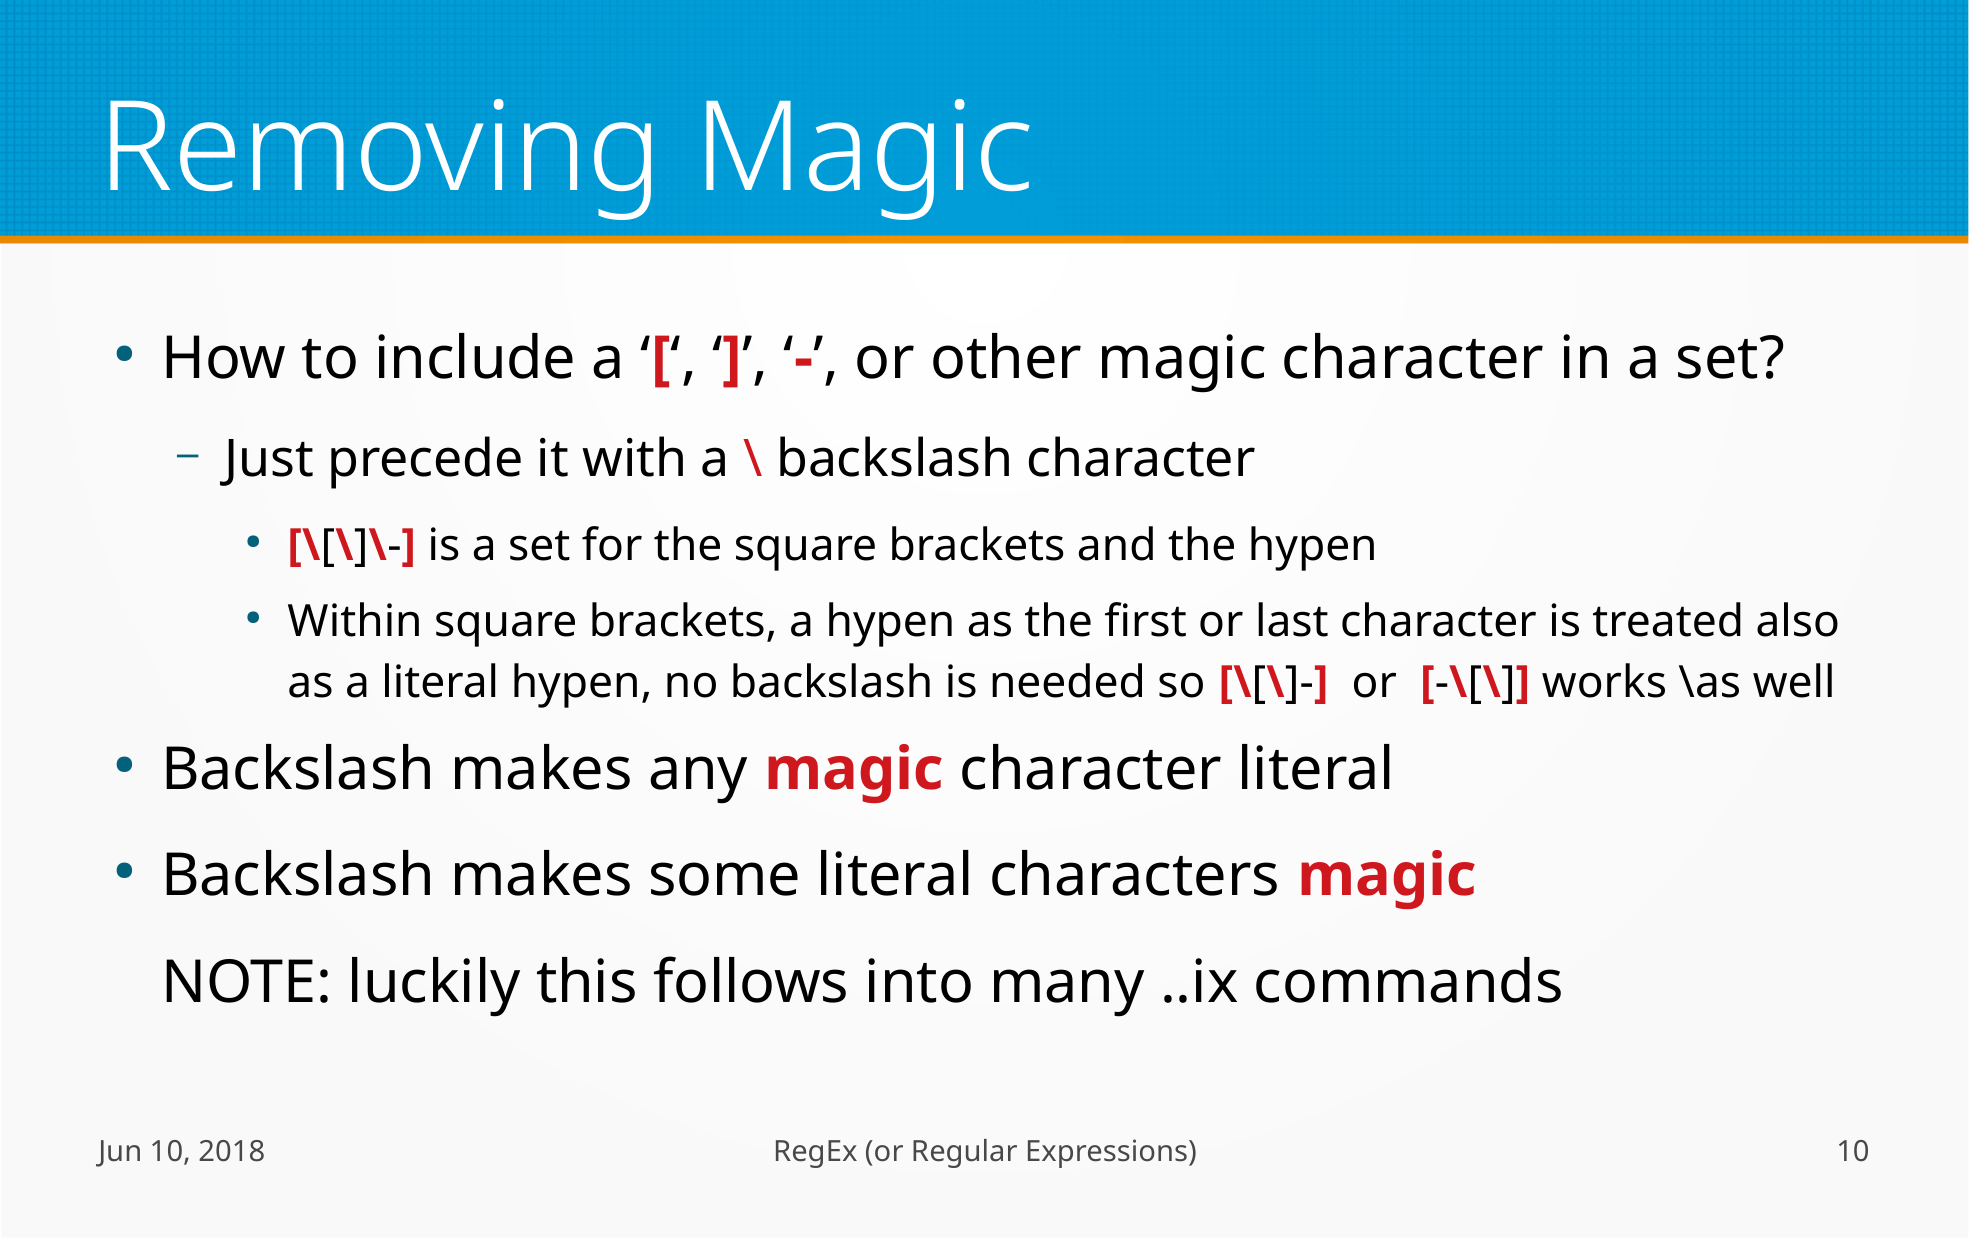

# Removing Magic
How to include a ‘[‘, ‘]’, ‘-’, or other magic character in a set?
Just precede it with a \ backslash character
[\[\]\-] is a set for the square brackets and the hypen
Within square brackets, a hypen as the first or last character is treated also as a literal hypen, no backslash is needed so [\[\]-] or [-\[\]] works \as well
Backslash makes any magic character literal
Backslash makes some literal characters magic
NOTE: luckily this follows into many ..ix commands
Jun 10, 2018
RegEx (or Regular Expressions)
10